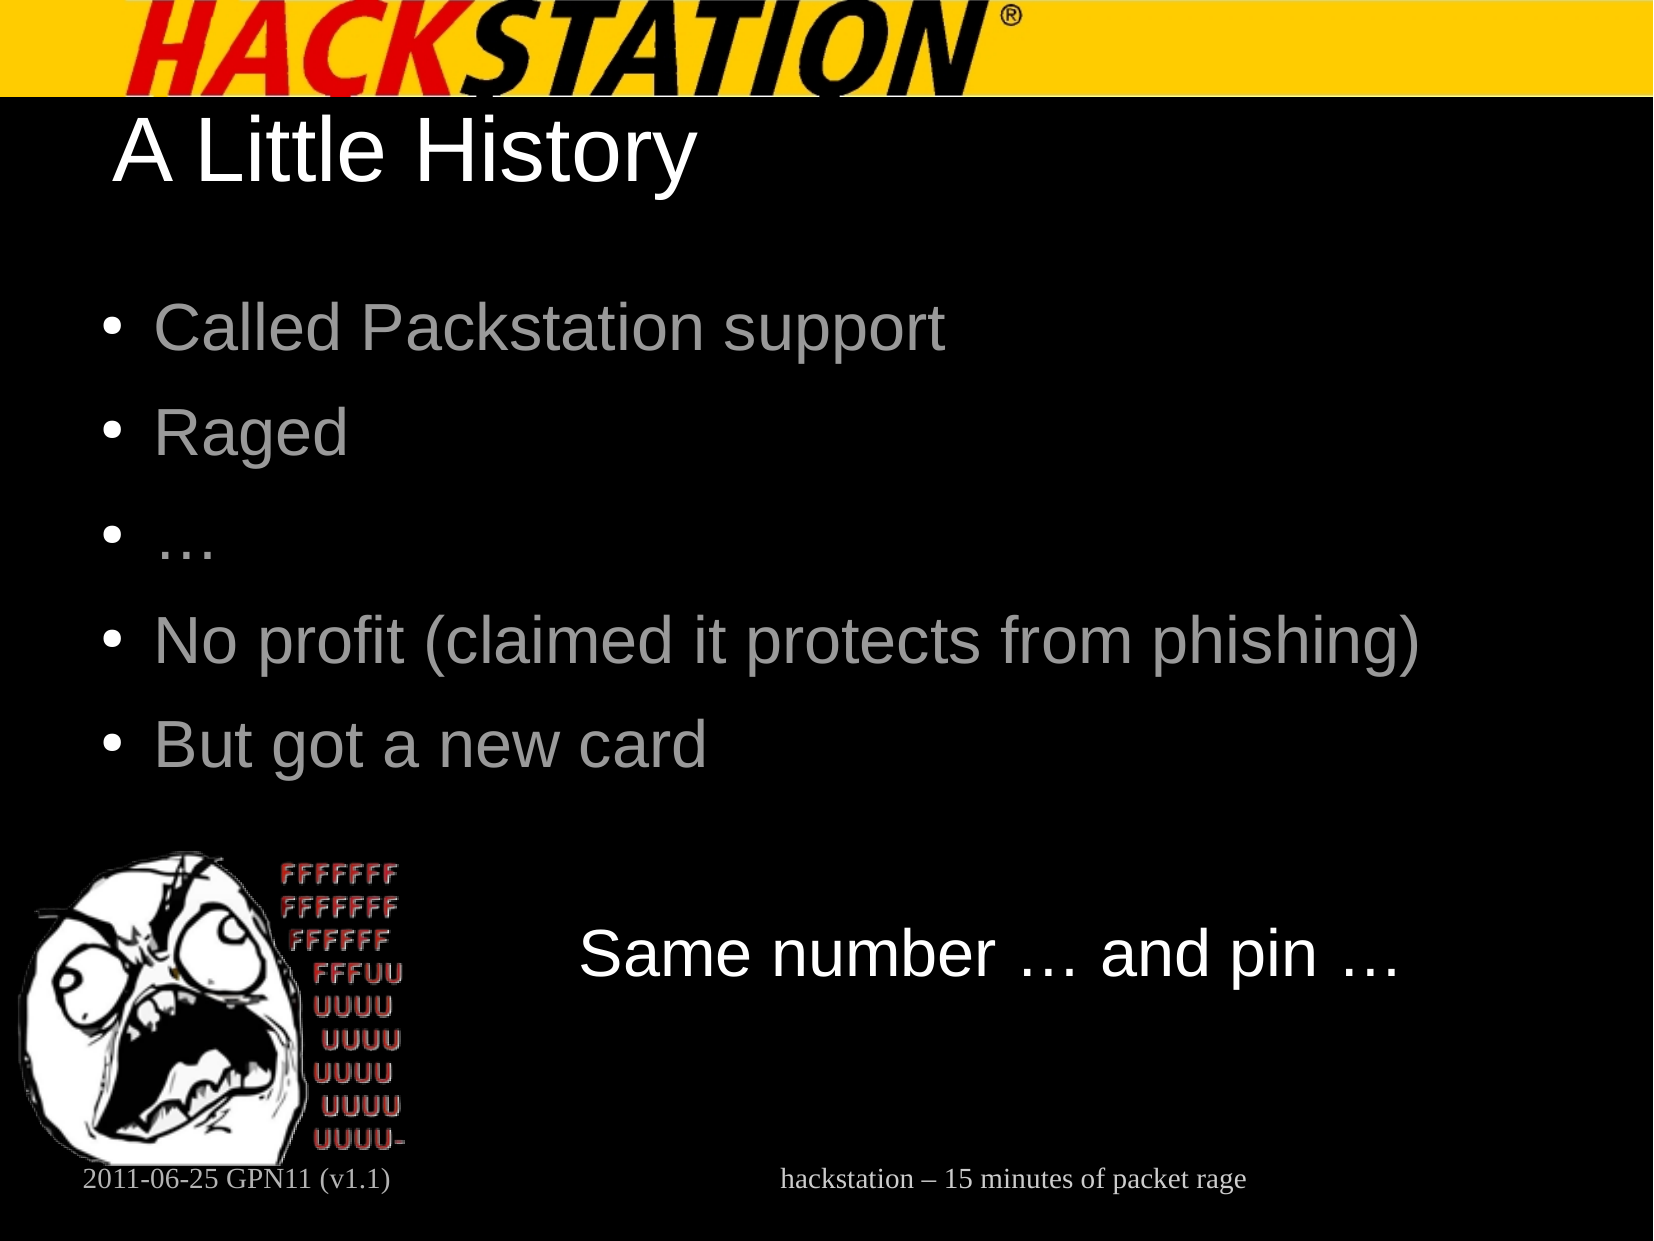

# A Little History
Called Packstation support
Raged
…
No profit (claimed it protects from phishing)
But got a new card
 Same number … and pin …